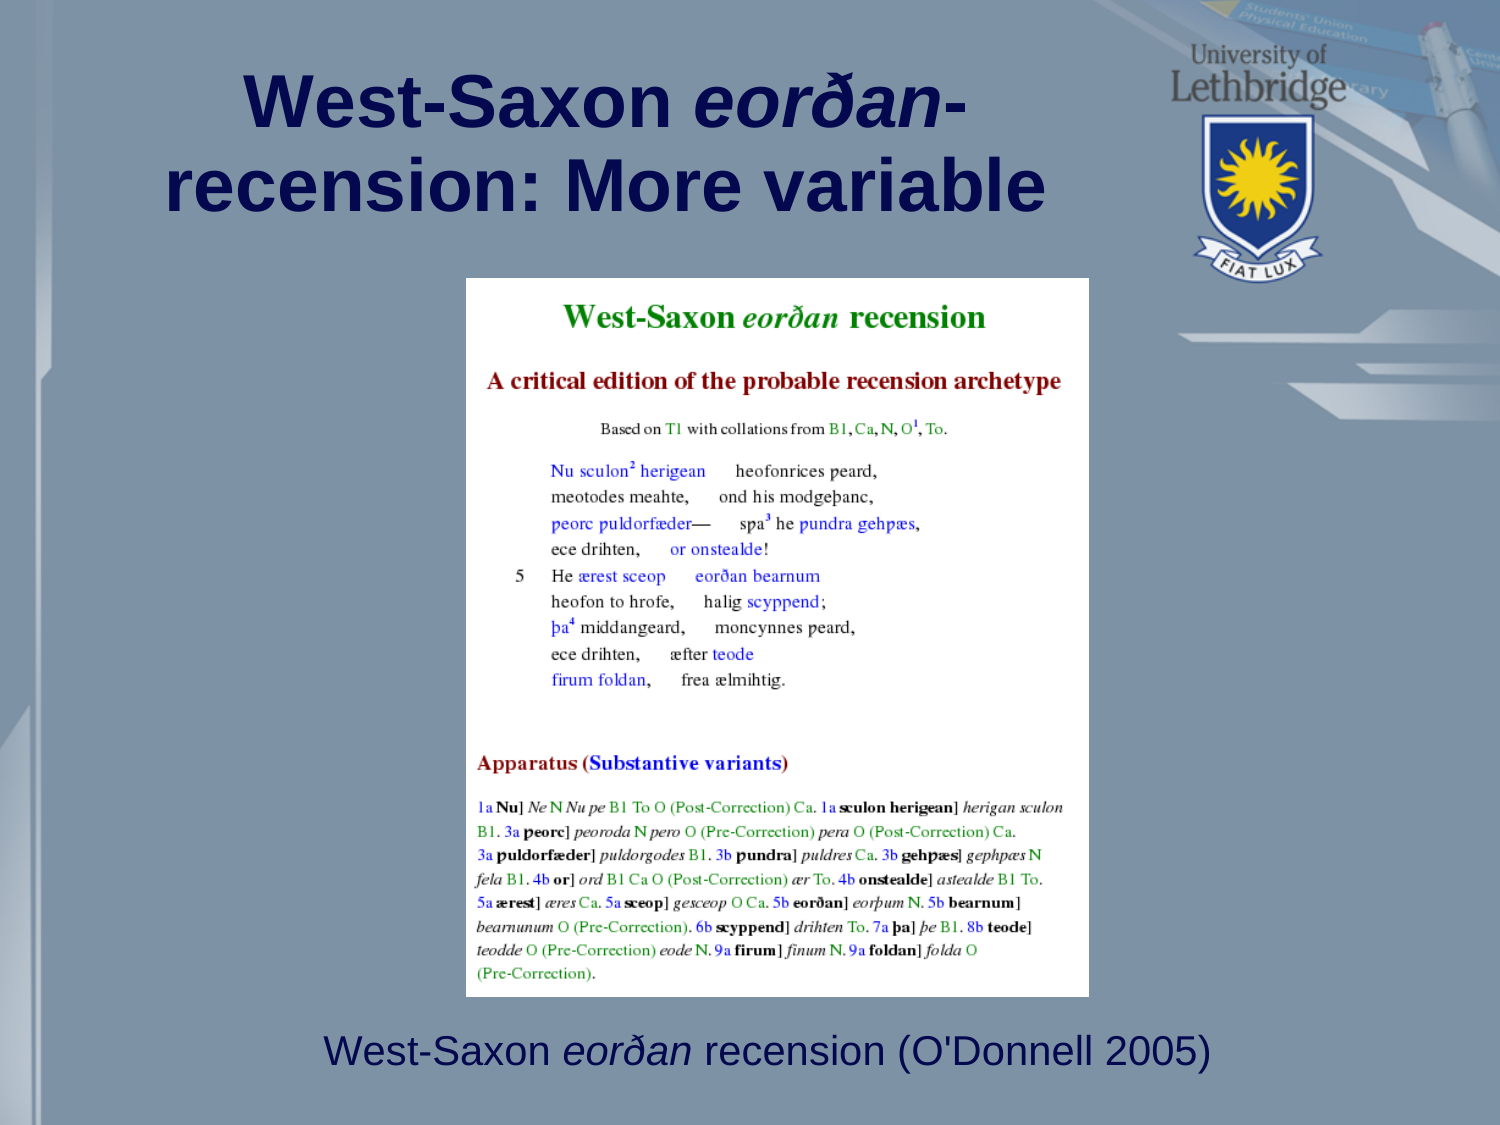

# West-Saxon eorðan-recension: More variable
West-Saxon eorðan recension (O'Donnell 2005)